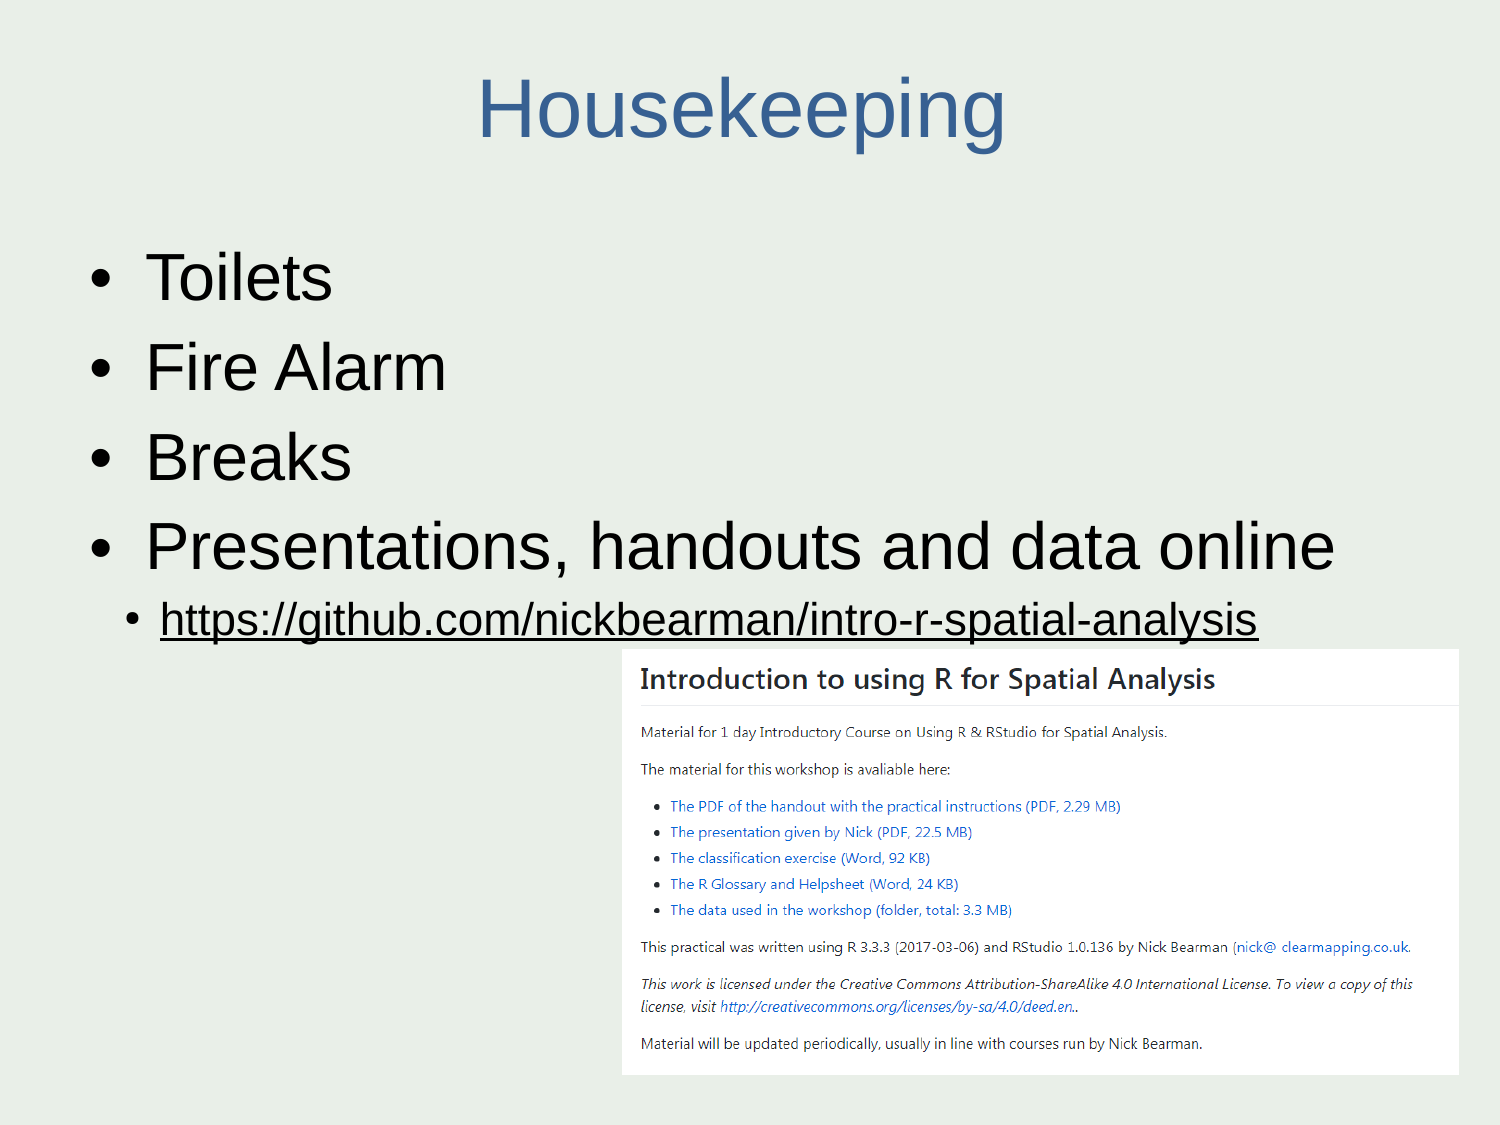

# Housekeeping
Toilets
Fire Alarm
Breaks
Presentations, handouts and data online
https://github.com/nickbearman/intro-r-spatial-analysis